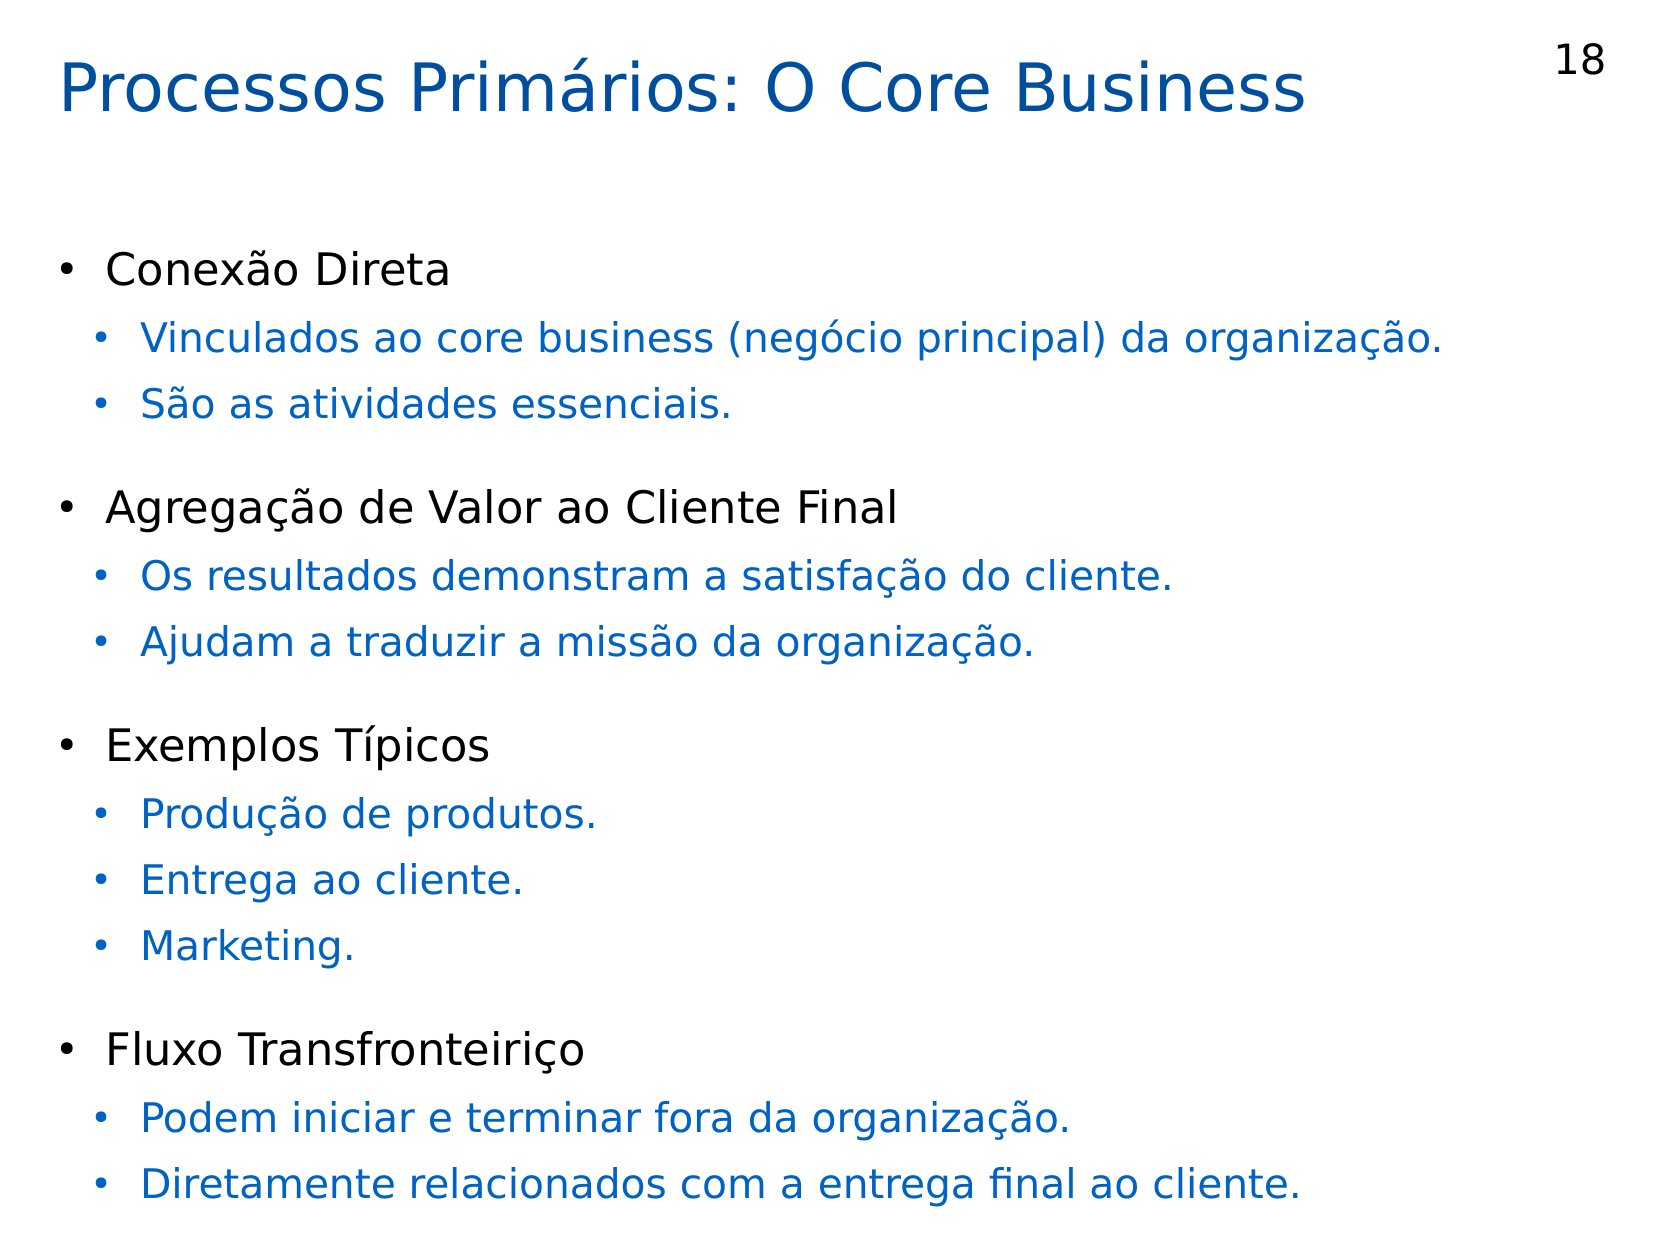

# Processos Primários: O Core Business
18
Conexão Direta
Vinculados ao core business (negócio principal) da organização.
São as atividades essenciais.
Agregação de Valor ao Cliente Final
Os resultados demonstram a satisfação do cliente.
Ajudam a traduzir a missão da organização.
Exemplos Típicos
Produção de produtos.
Entrega ao cliente.
Marketing.
Fluxo Transfronteiriço
Podem iniciar e terminar fora da organização.
Diretamente relacionados com a entrega final ao cliente.